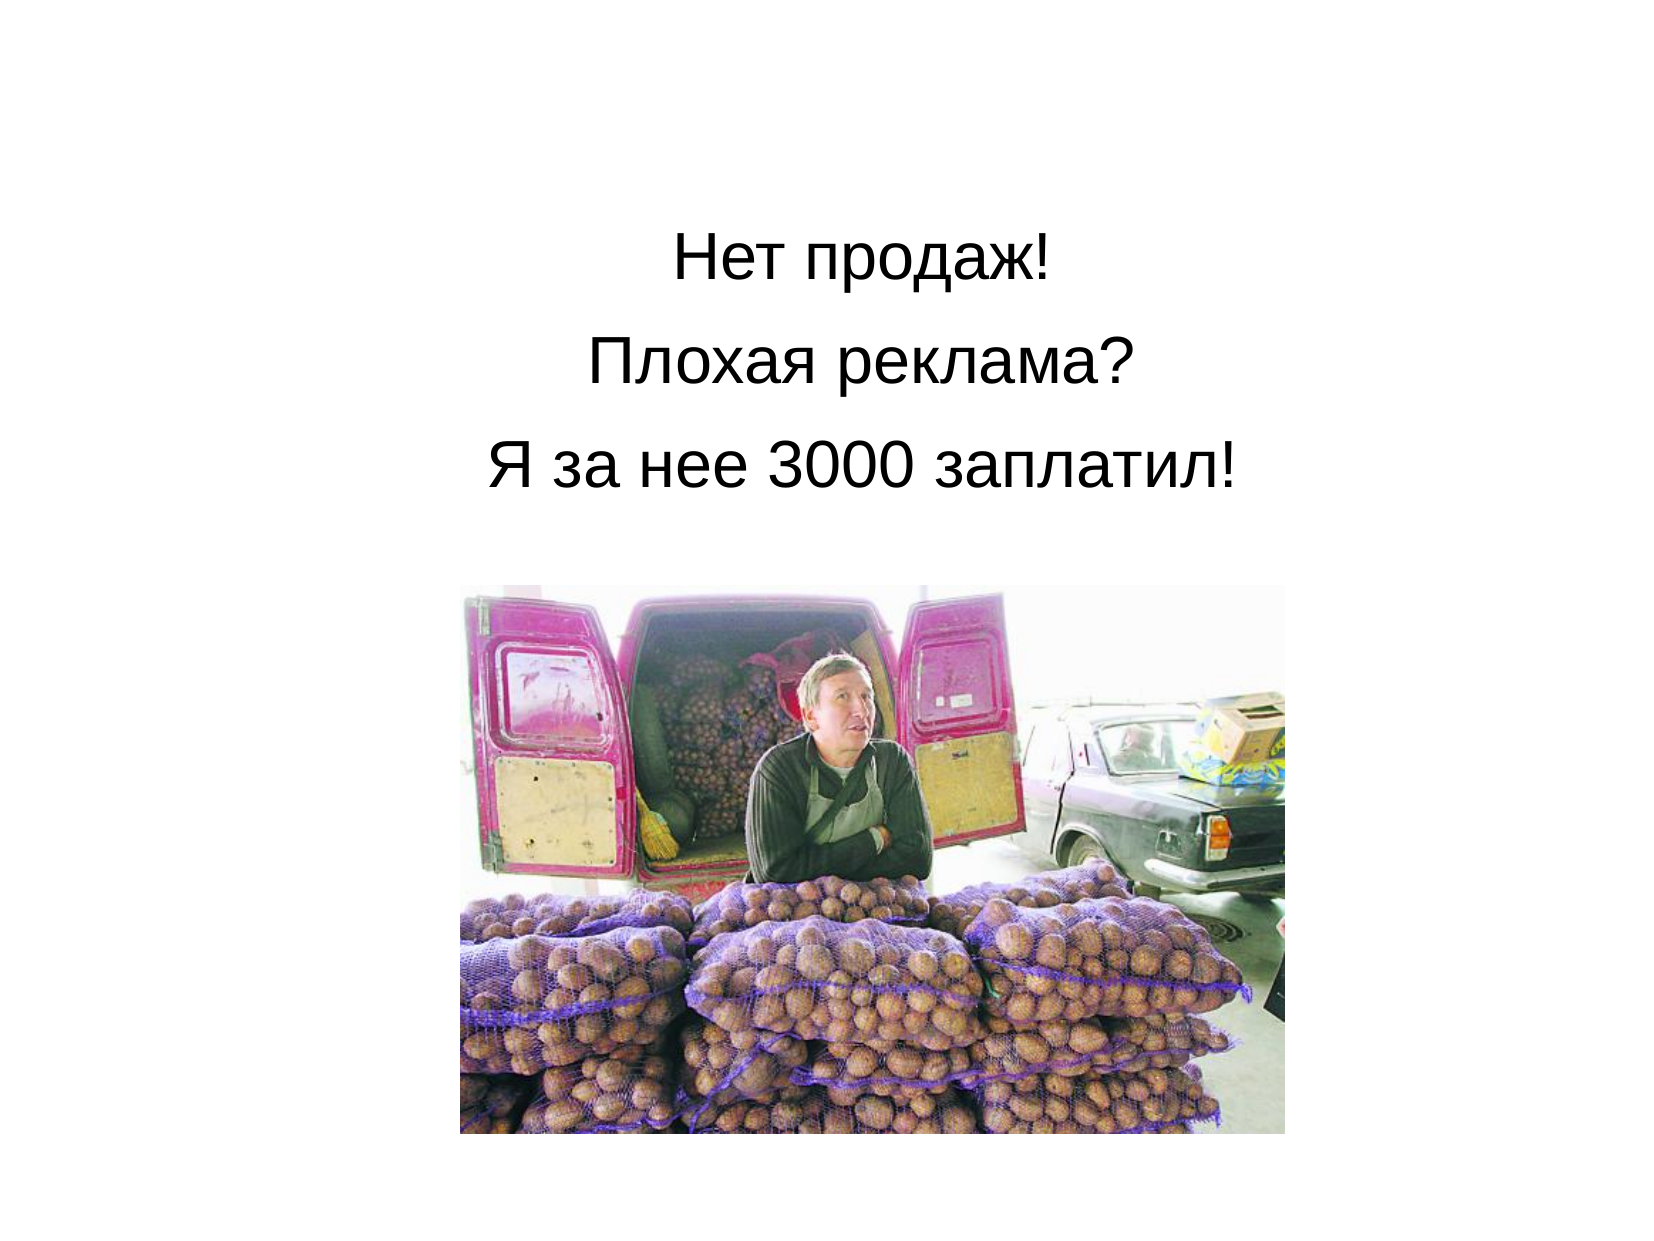

# Нет продаж!
Плохая реклама?
Я за нее 3000 заплатил!